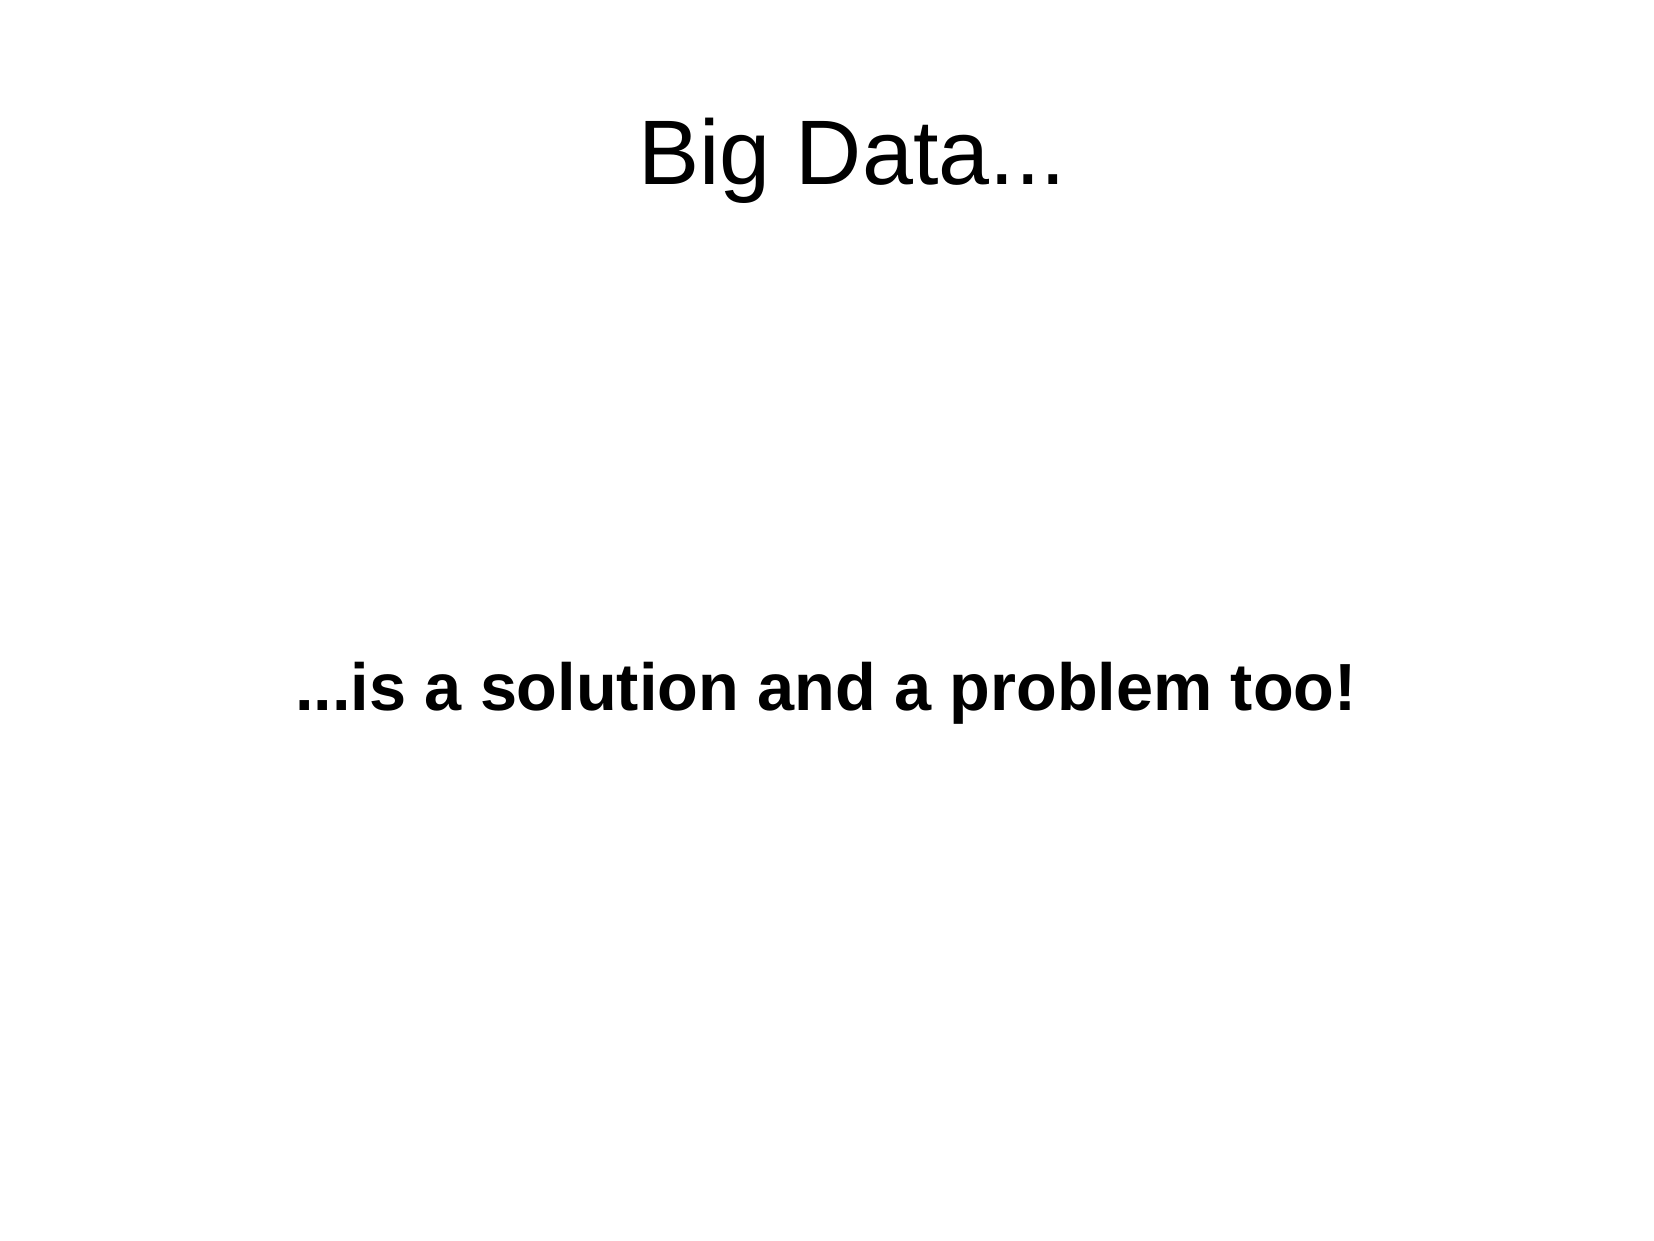

# Big Data...
...is a solution and a problem too!